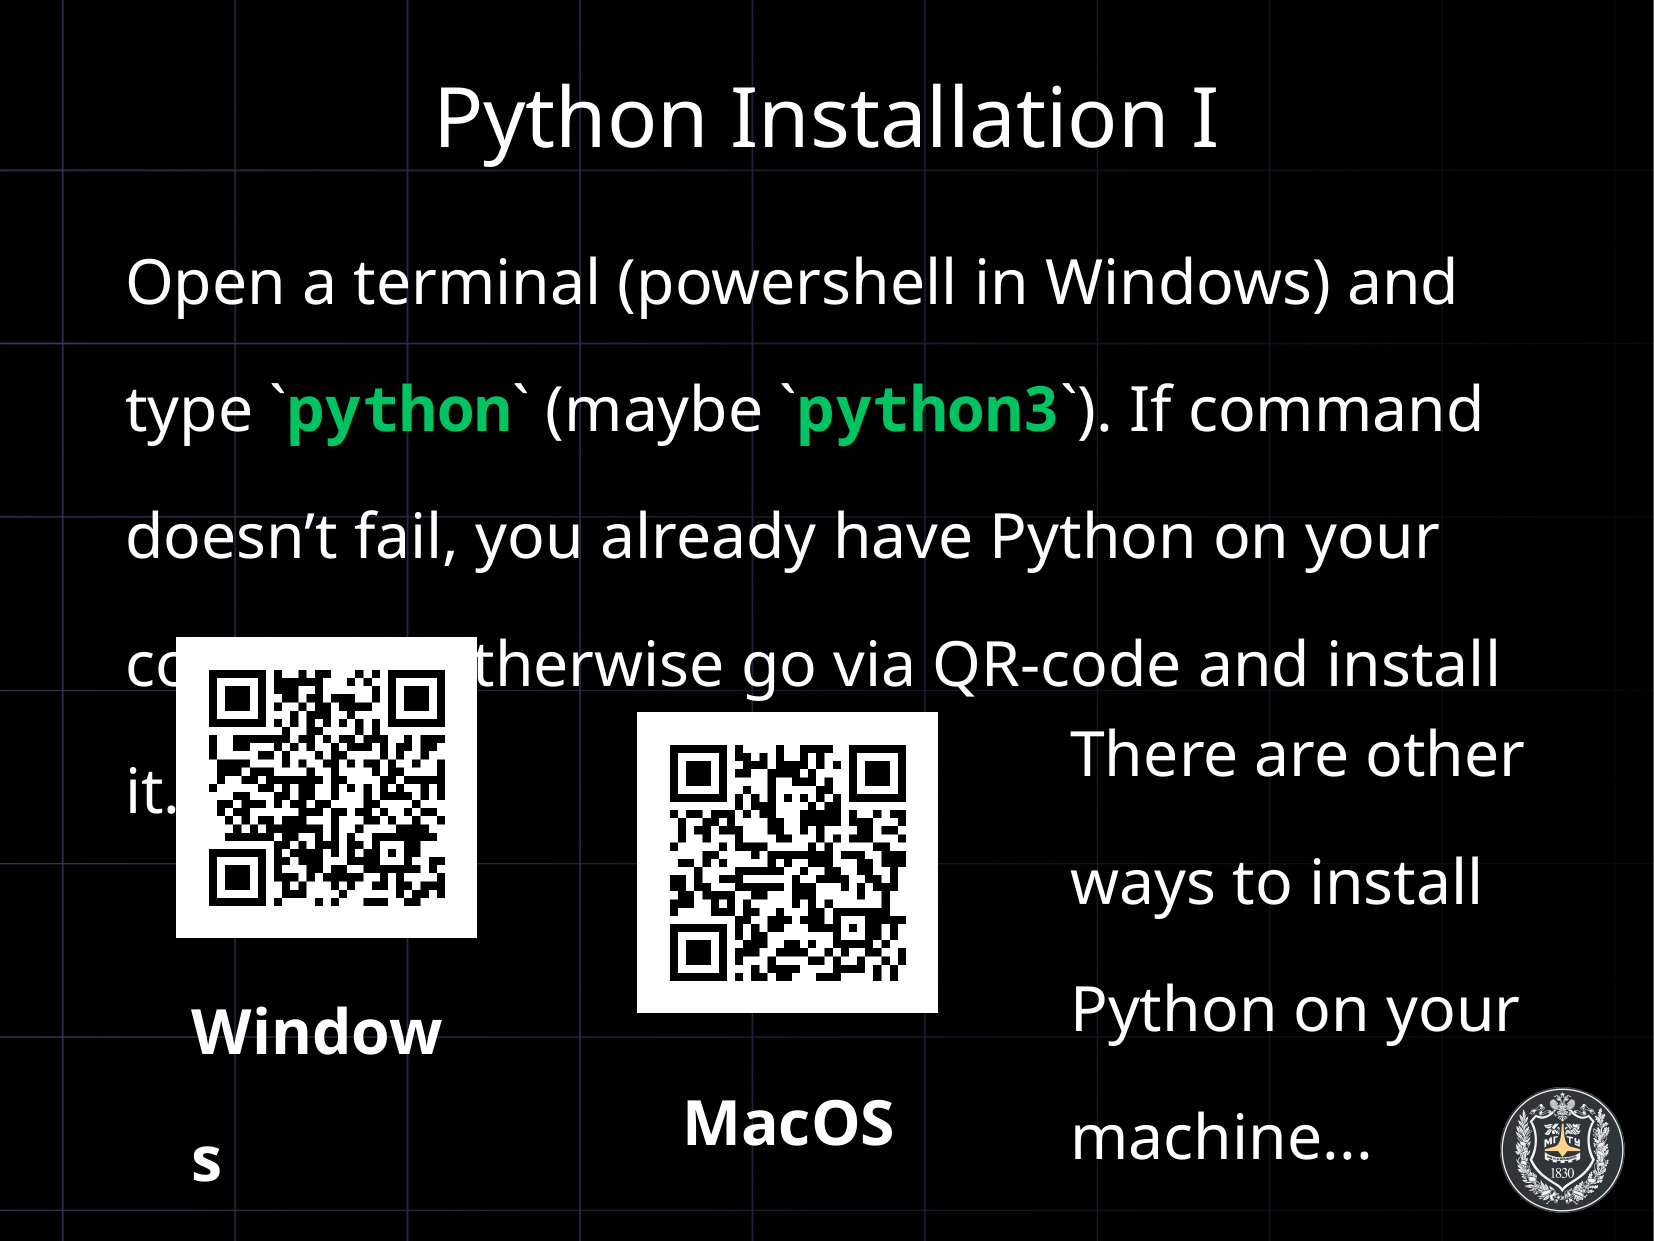

# Python Installation I
Open a terminal (powershell in Windows) and type `python` (maybe `python3`). If command doesn’t fail, you already have Python on your computer, otherwise go via QR-code and install it.
There are other ways to install Python on your machine...
Windows
MacOS